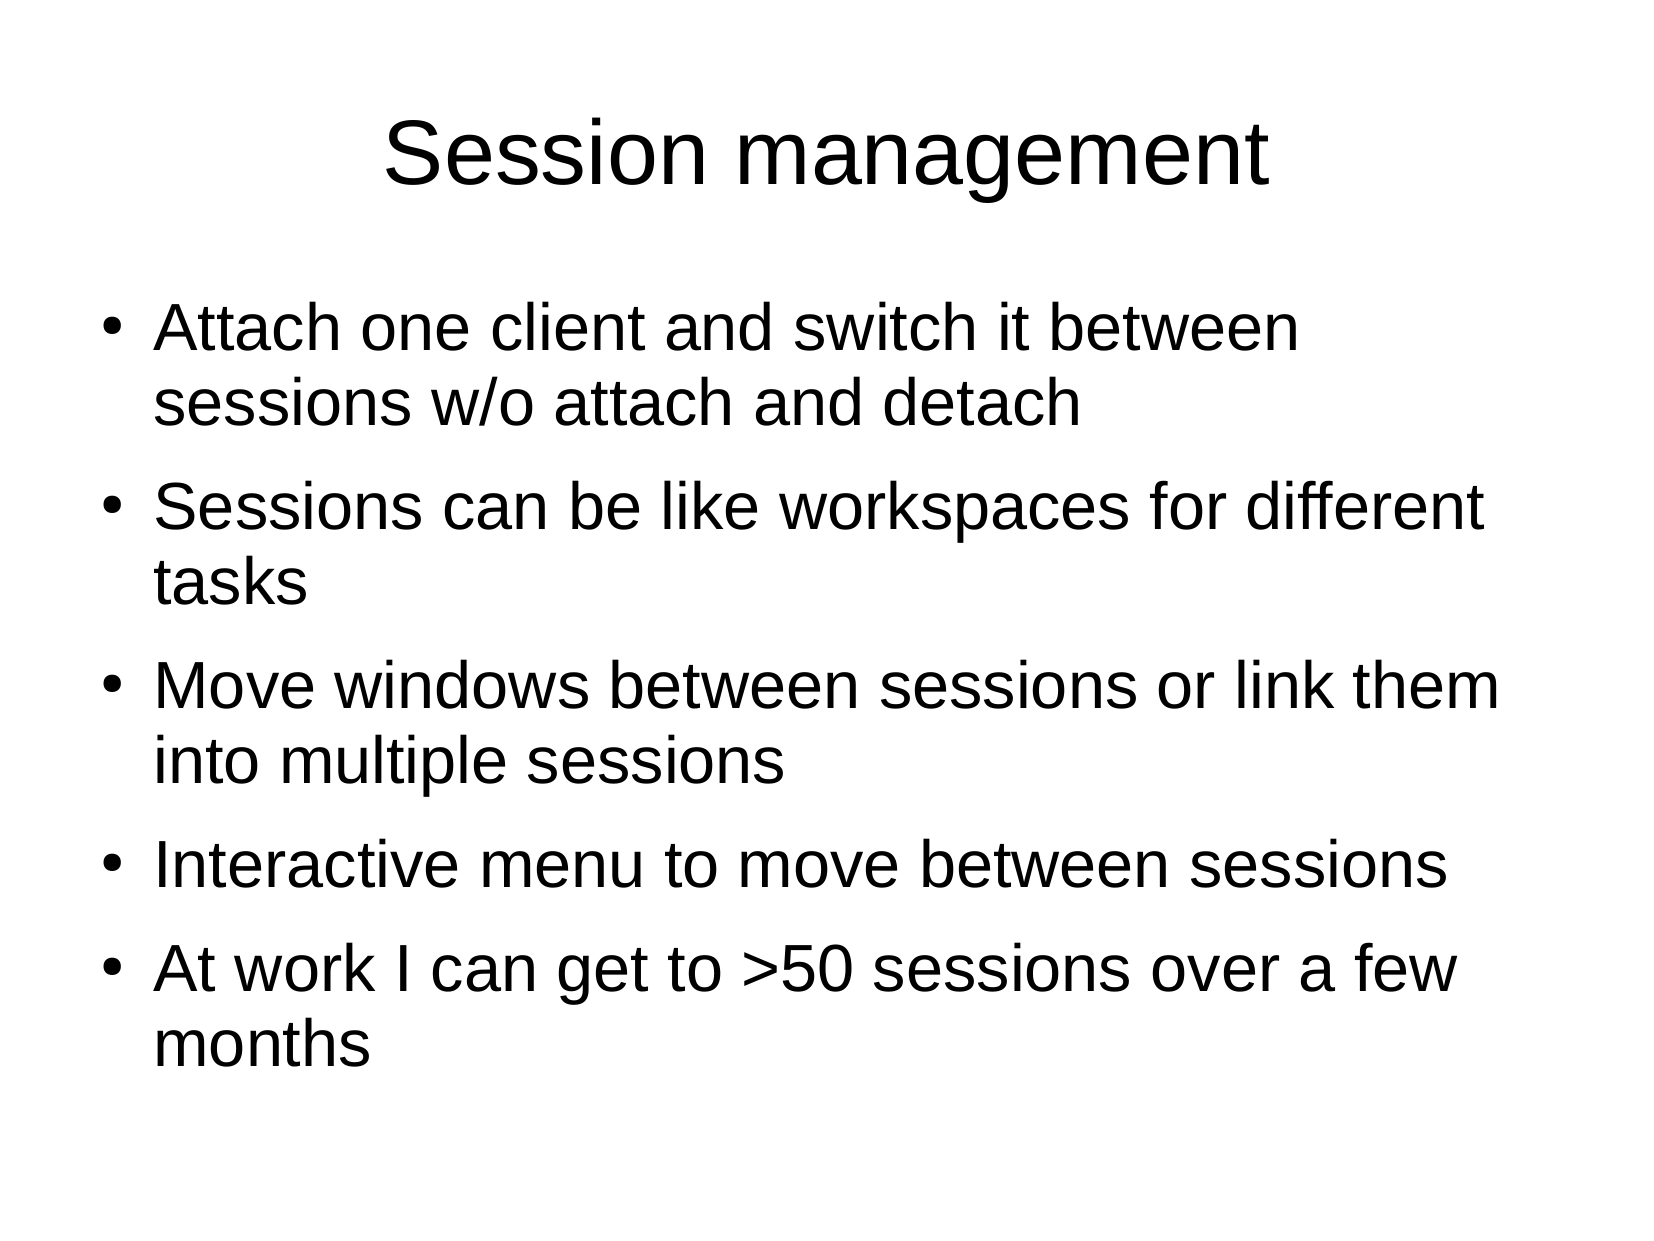

# Session management
Attach one client and switch it between sessions w/o attach and detach
Sessions can be like workspaces for different tasks
Move windows between sessions or link them into multiple sessions
Interactive menu to move between sessions
At work I can get to >50 sessions over a few months